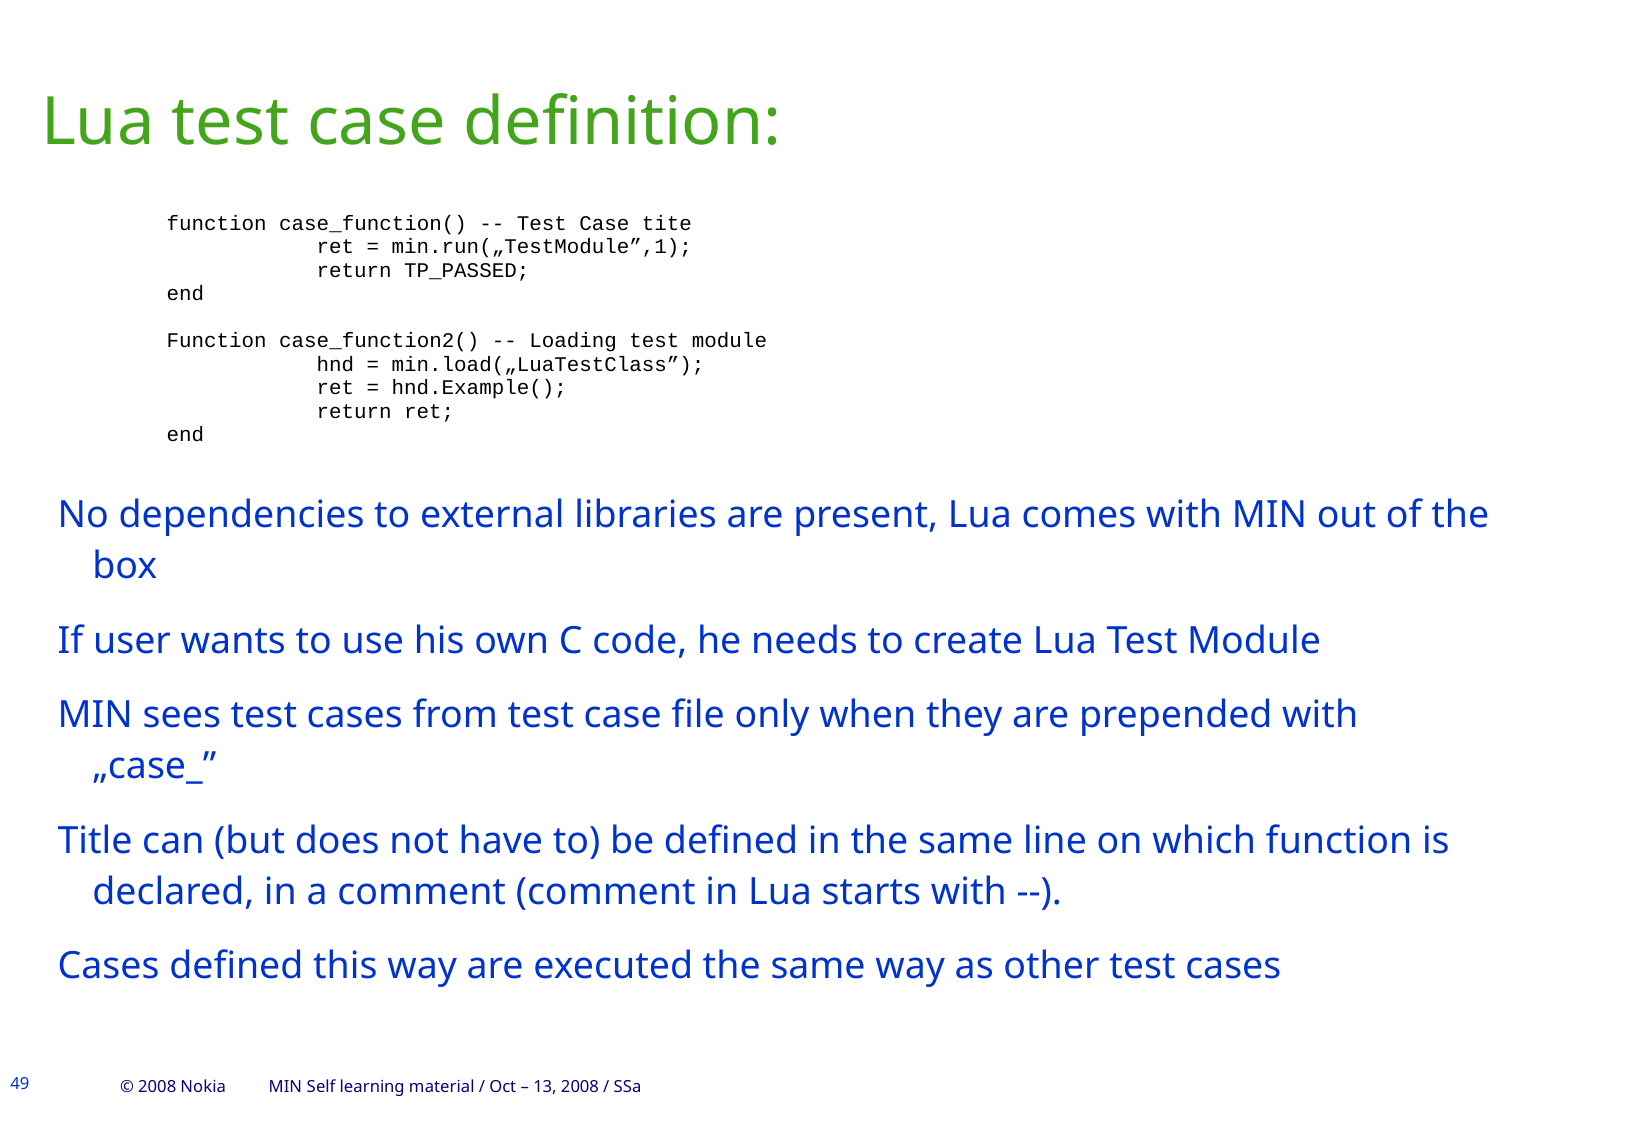

# Lua test case definition:
function case_function() -- Test Case tite
	ret = min.run(„TestModule”,1);
	return TP_PASSED;
end
Function case_function2() -- Loading test module
	hnd = min.load(„LuaTestClass”);
	ret = hnd.Example();
	return ret;
end
No dependencies to external libraries are present, Lua comes with MIN out of the box
If user wants to use his own C code, he needs to create Lua Test Module
MIN sees test cases from test case file only when they are prepended with „case_”
Title can (but does not have to) be defined in the same line on which function is declared, in a comment (comment in Lua starts with --).
Cases defined this way are executed the same way as other test cases